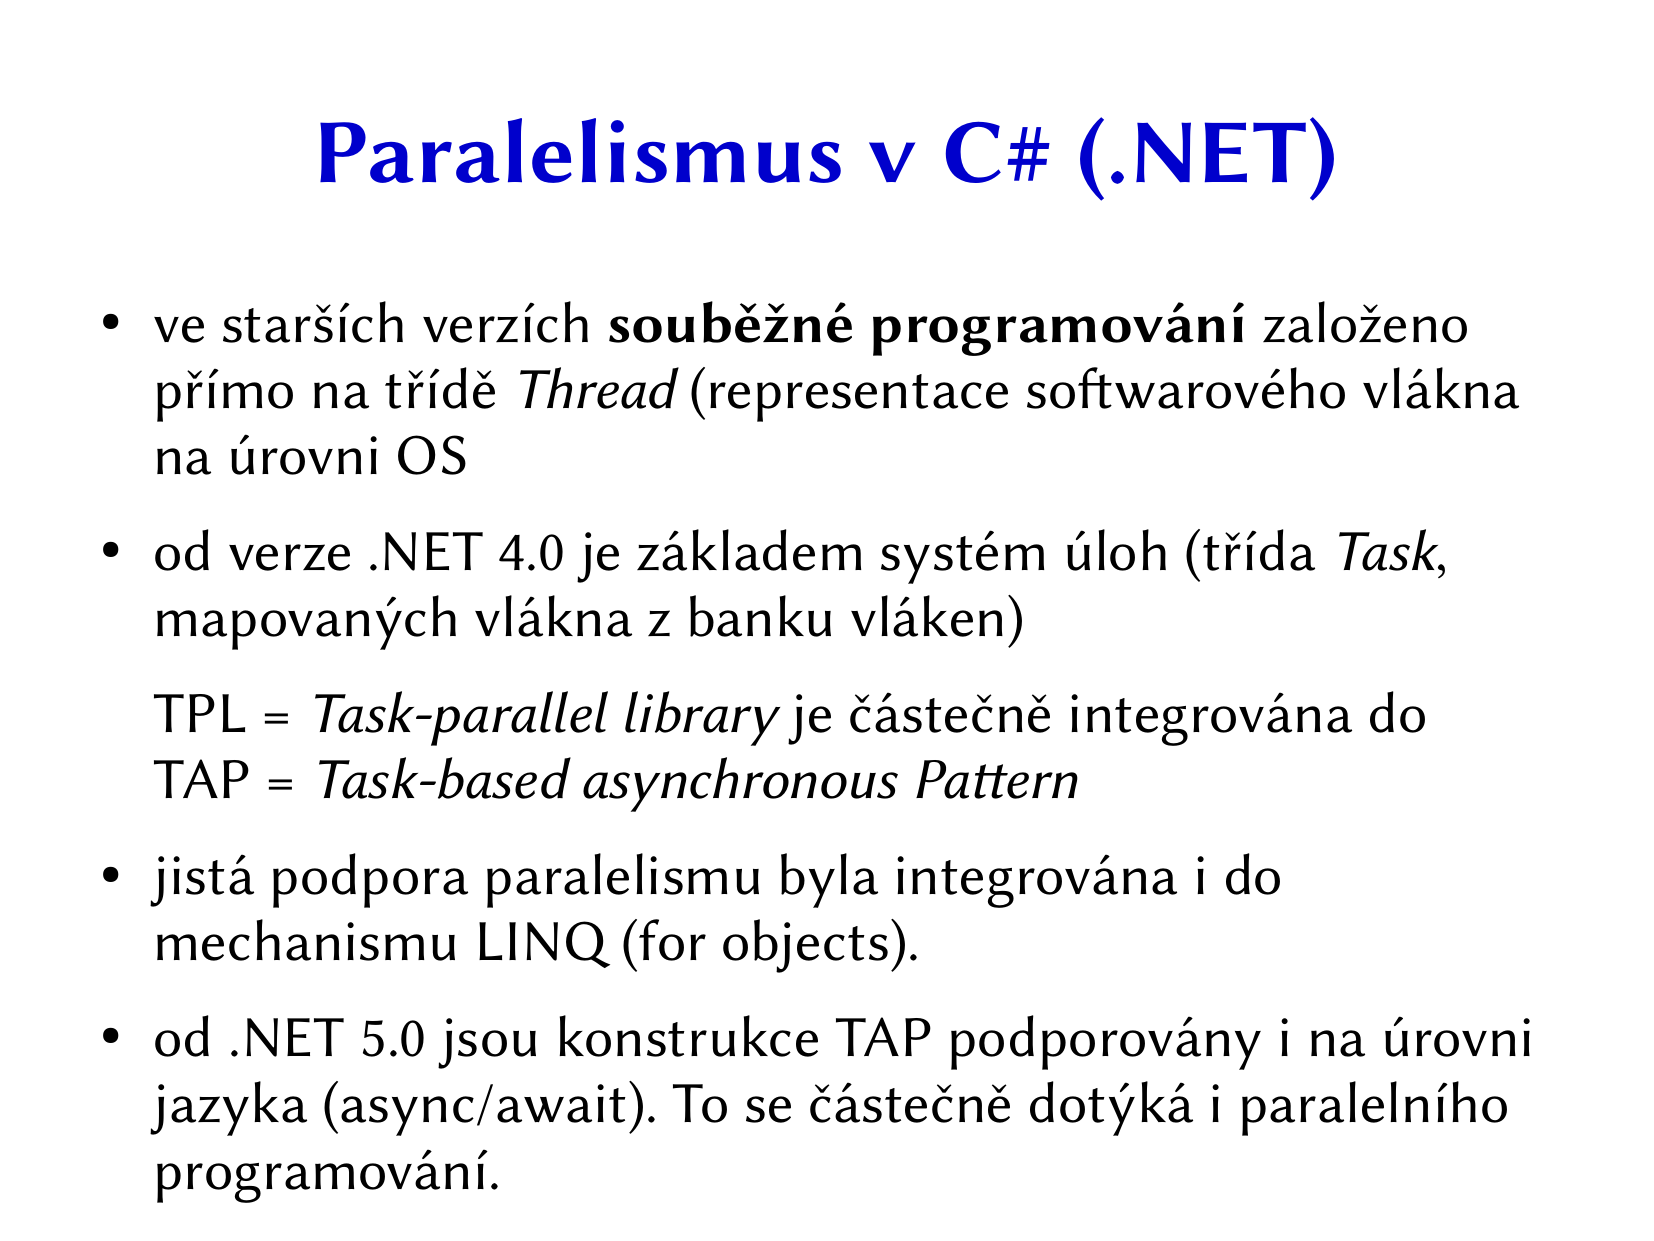

# Paralelismus v C# (.NET)
ve starších verzích souběžné programování založeno přímo na třídě Thread (representace softwarového vlákna na úrovni OS
od verze .NET 4.0 je základem systém úloh (třída Task, mapovaných vlákna z banku vláken)
TPL = Task-parallel library je částečně integrována do
TAP = Task-based asynchronous Pattern
jistá podpora paralelismu byla integrována i do mechanismu LINQ (for objects).
od .NET 5.0 jsou konstrukce TAP podporovány i na úrovni jazyka (async/await). To se částečně dotýká i paralelního programování.